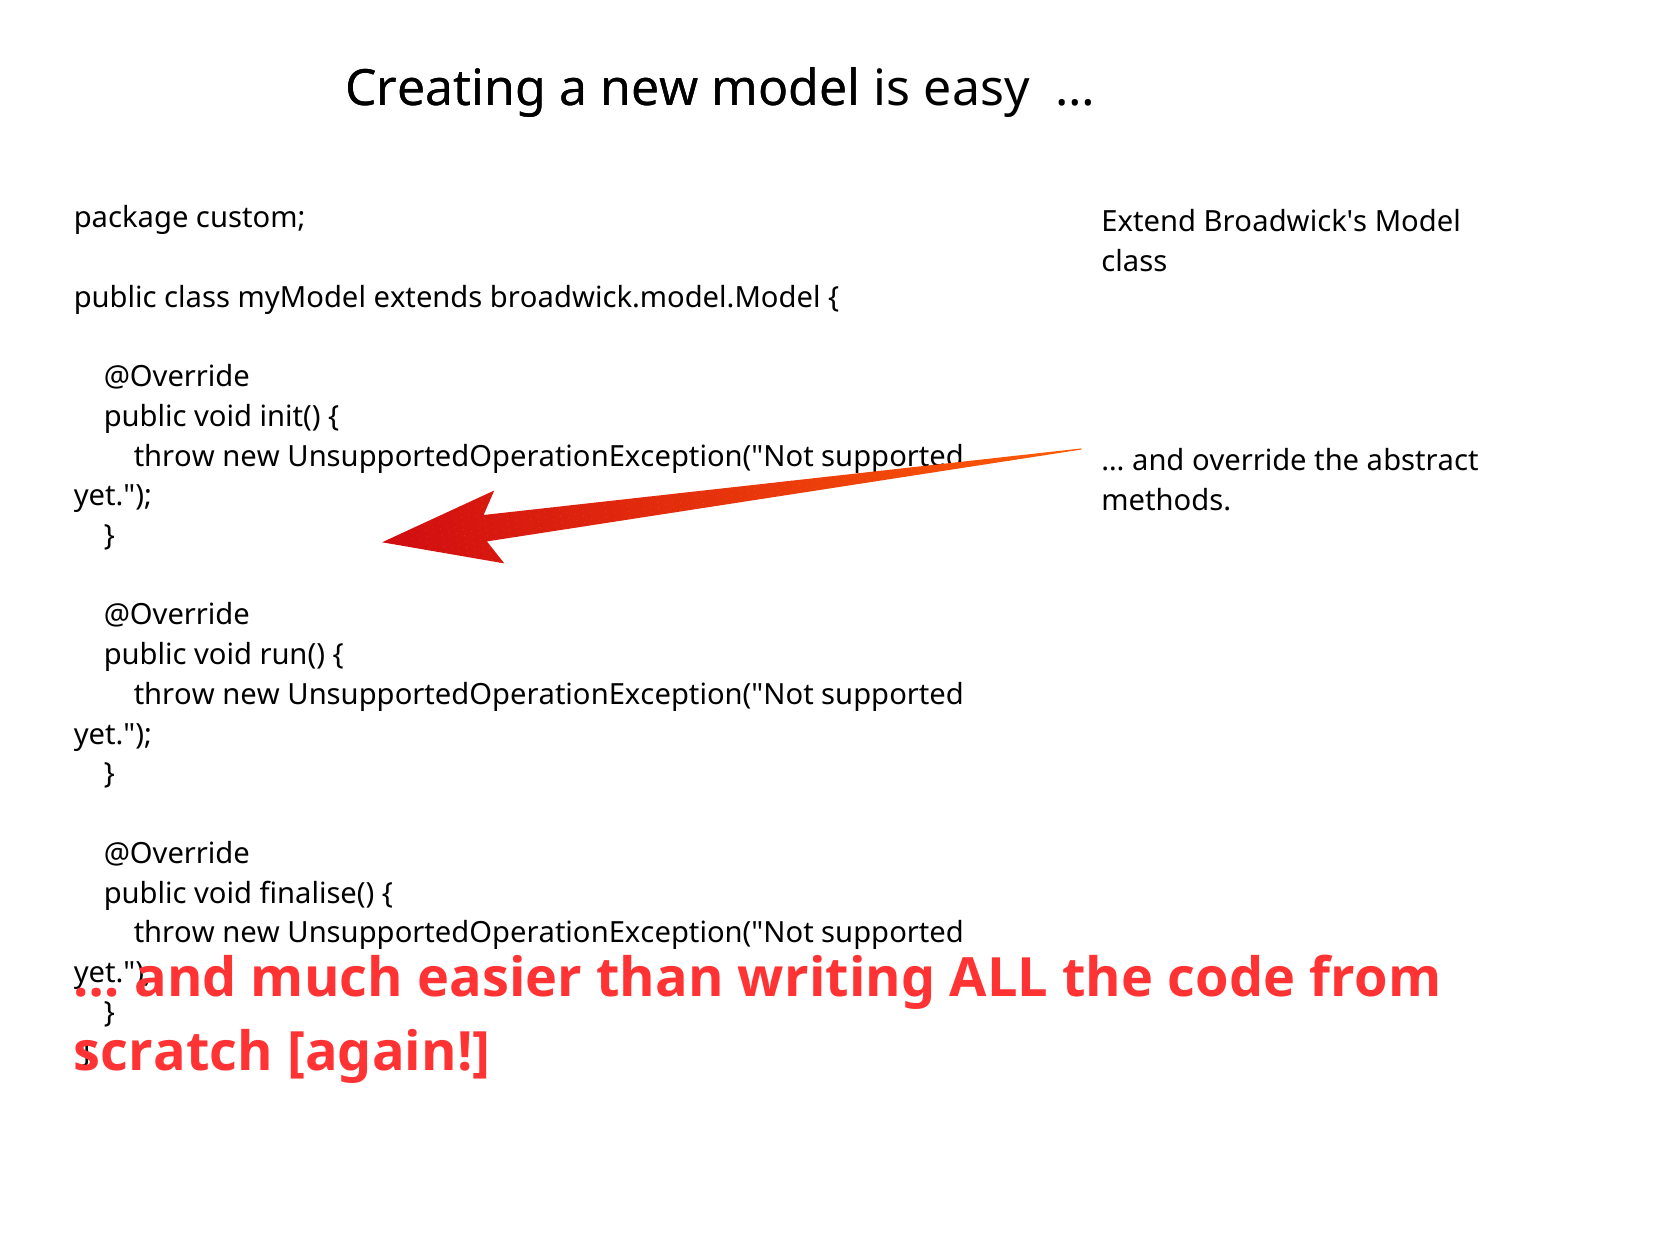

Creating a new model
Creating a new model is easy …
package custom;
public class myModel extends broadwick.model.Model {
 @Override
 public void init() {
 throw new UnsupportedOperationException("Not supported yet.");
 }
 @Override
 public void run() {
 throw new UnsupportedOperationException("Not supported yet.");
 }
 @Override
 public void finalise() {
 throw new UnsupportedOperationException("Not supported yet.");
 }
 }
Extend Broadwick's Model class
… and override the abstract methods.
… and much easier than writing ALL the code from scratch [again!]